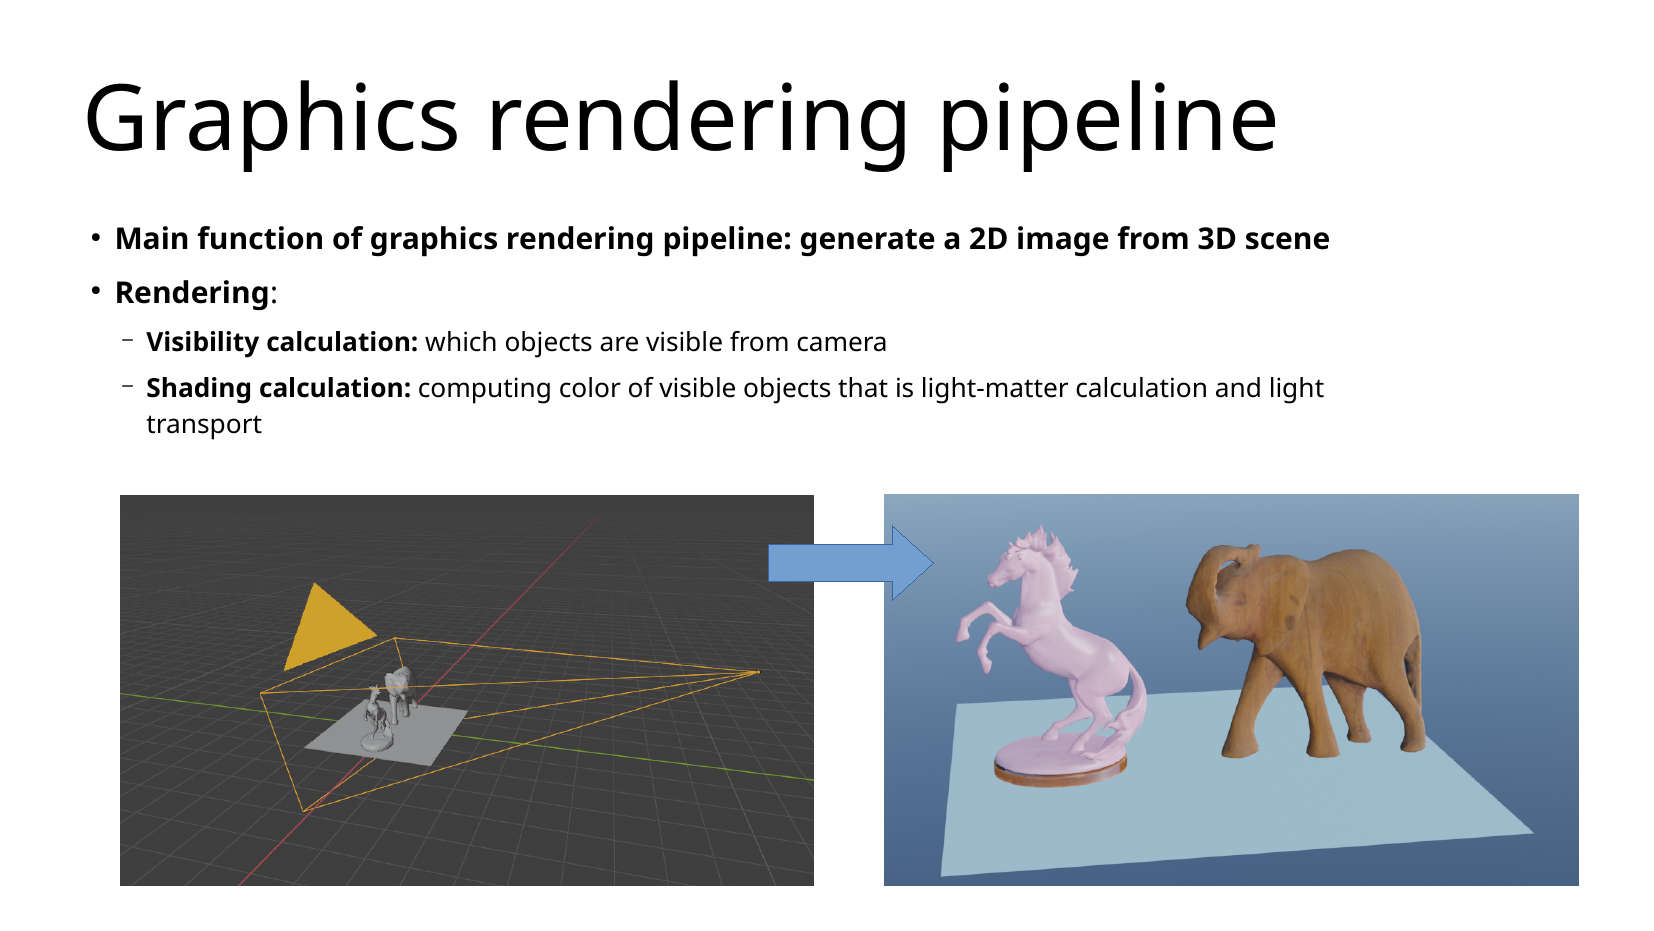

# Graphics rendering pipeline
Main function of graphics rendering pipeline: generate a 2D image from 3D scene
Rendering:
Visibility calculation: which objects are visible from camera
Shading calculation: computing color of visible objects that is light-matter calculation and light transport
43